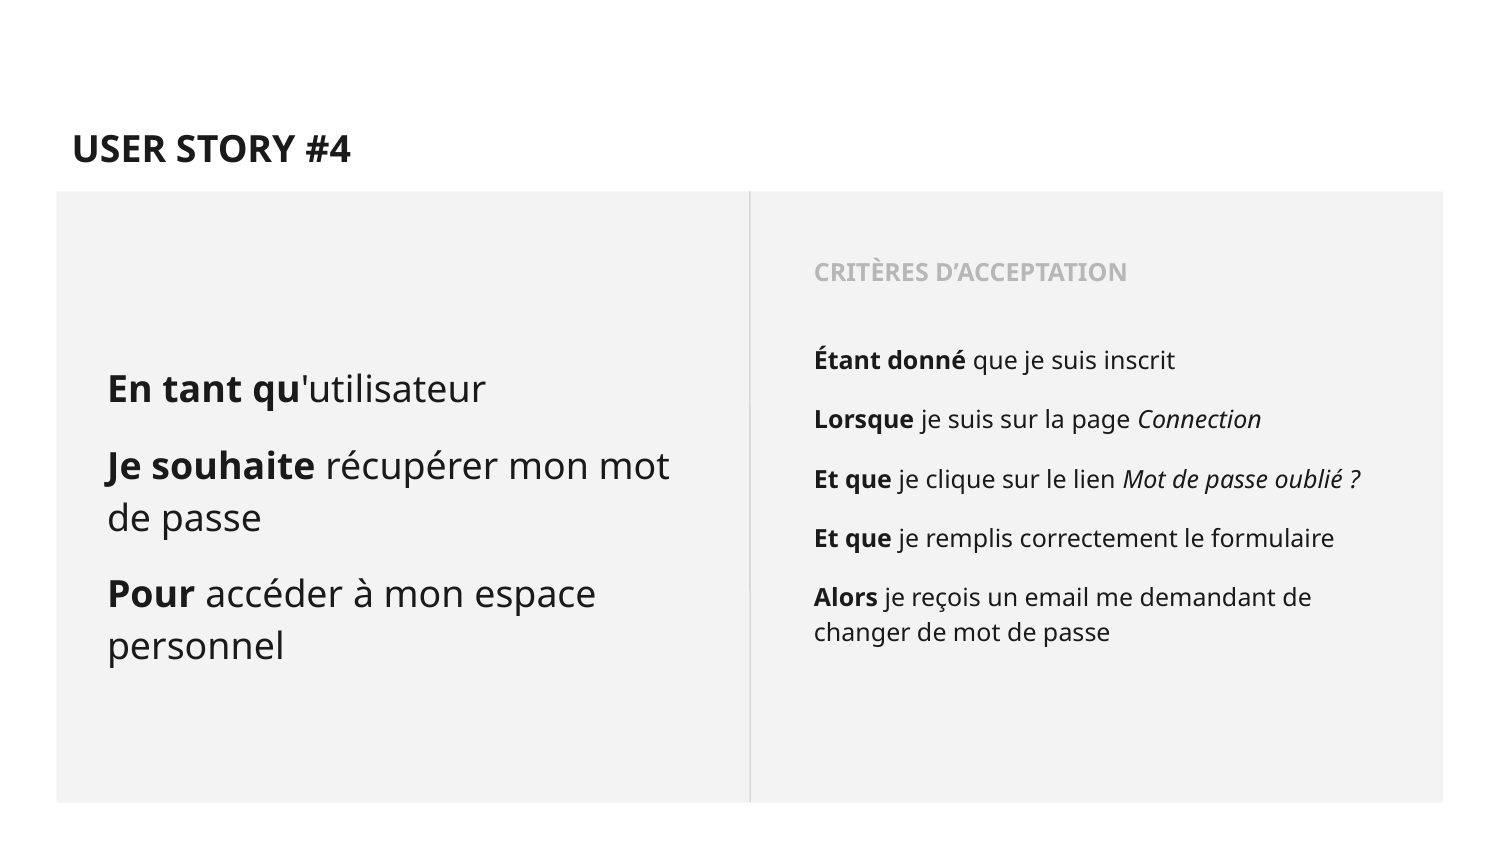

# USER STORY #4
CRITÈRES D’ACCEPTATION
Étant donné que je suis inscrit
Lorsque je suis sur la page Connection
Et que je clique sur le lien Mot de passe oublié ?
Et que je remplis correctement le formulaire
Alors je reçois un email me demandant de changer de mot de passe
En tant qu'utilisateur
Je souhaite récupérer mon mot de passe
Pour accéder à mon espace personnel